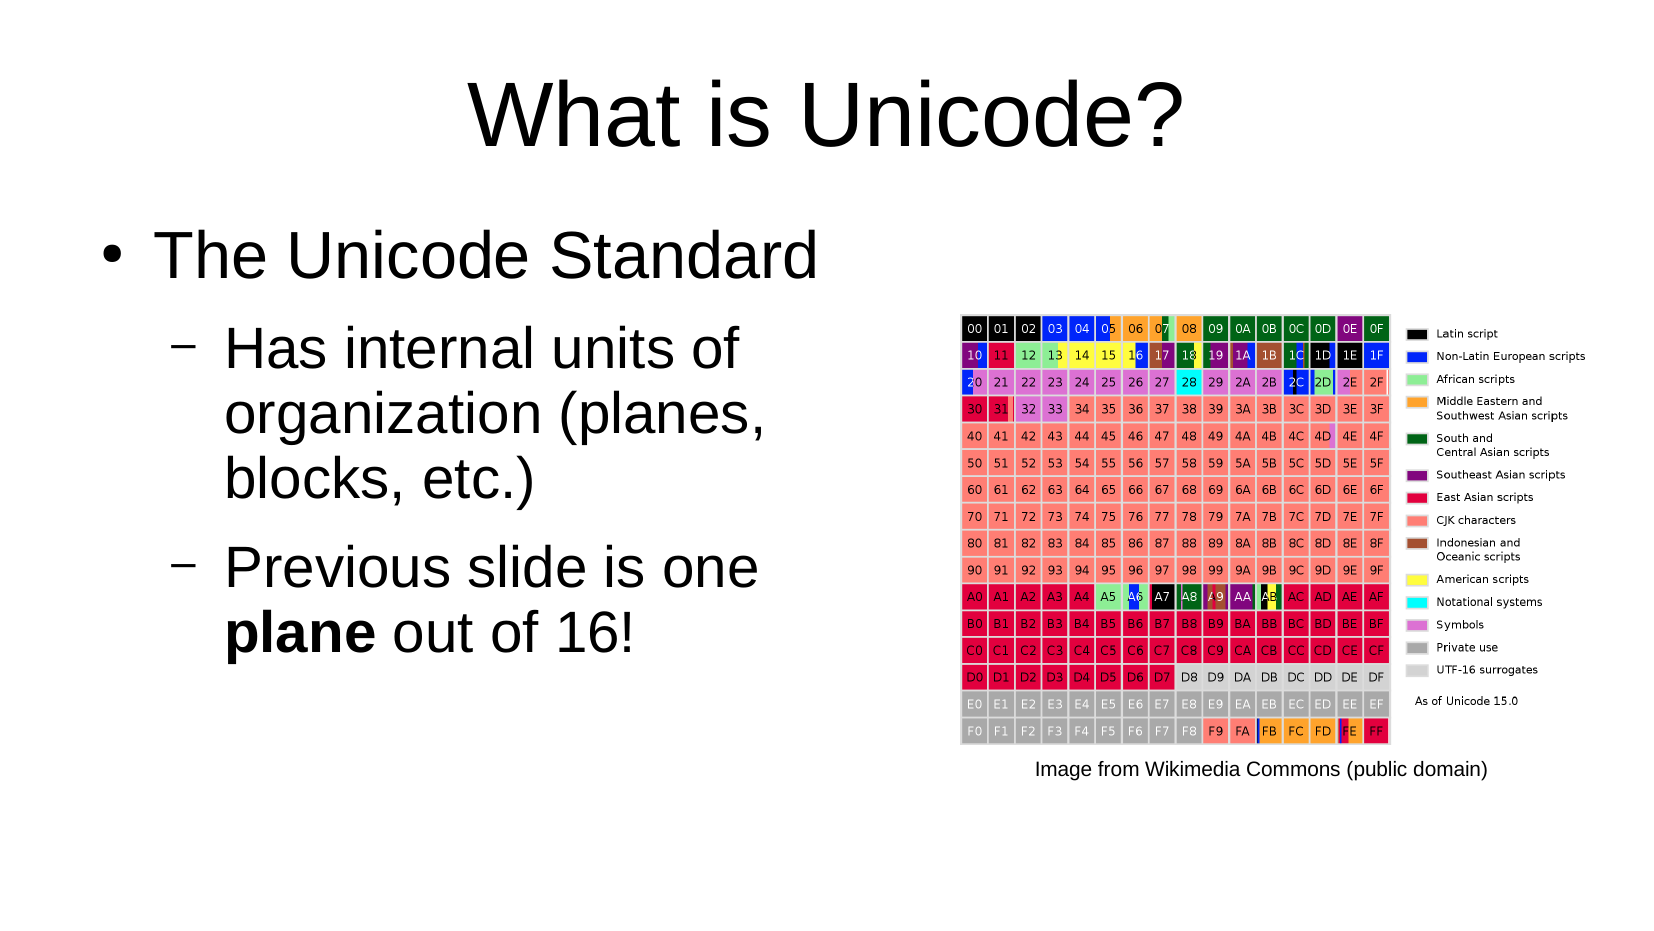

# What is Unicode?
The Unicode Standard
Has internal units of organization (planes, blocks, etc.)
Previous slide is one plane out of 16!
Image from Wikimedia Commons (public domain)